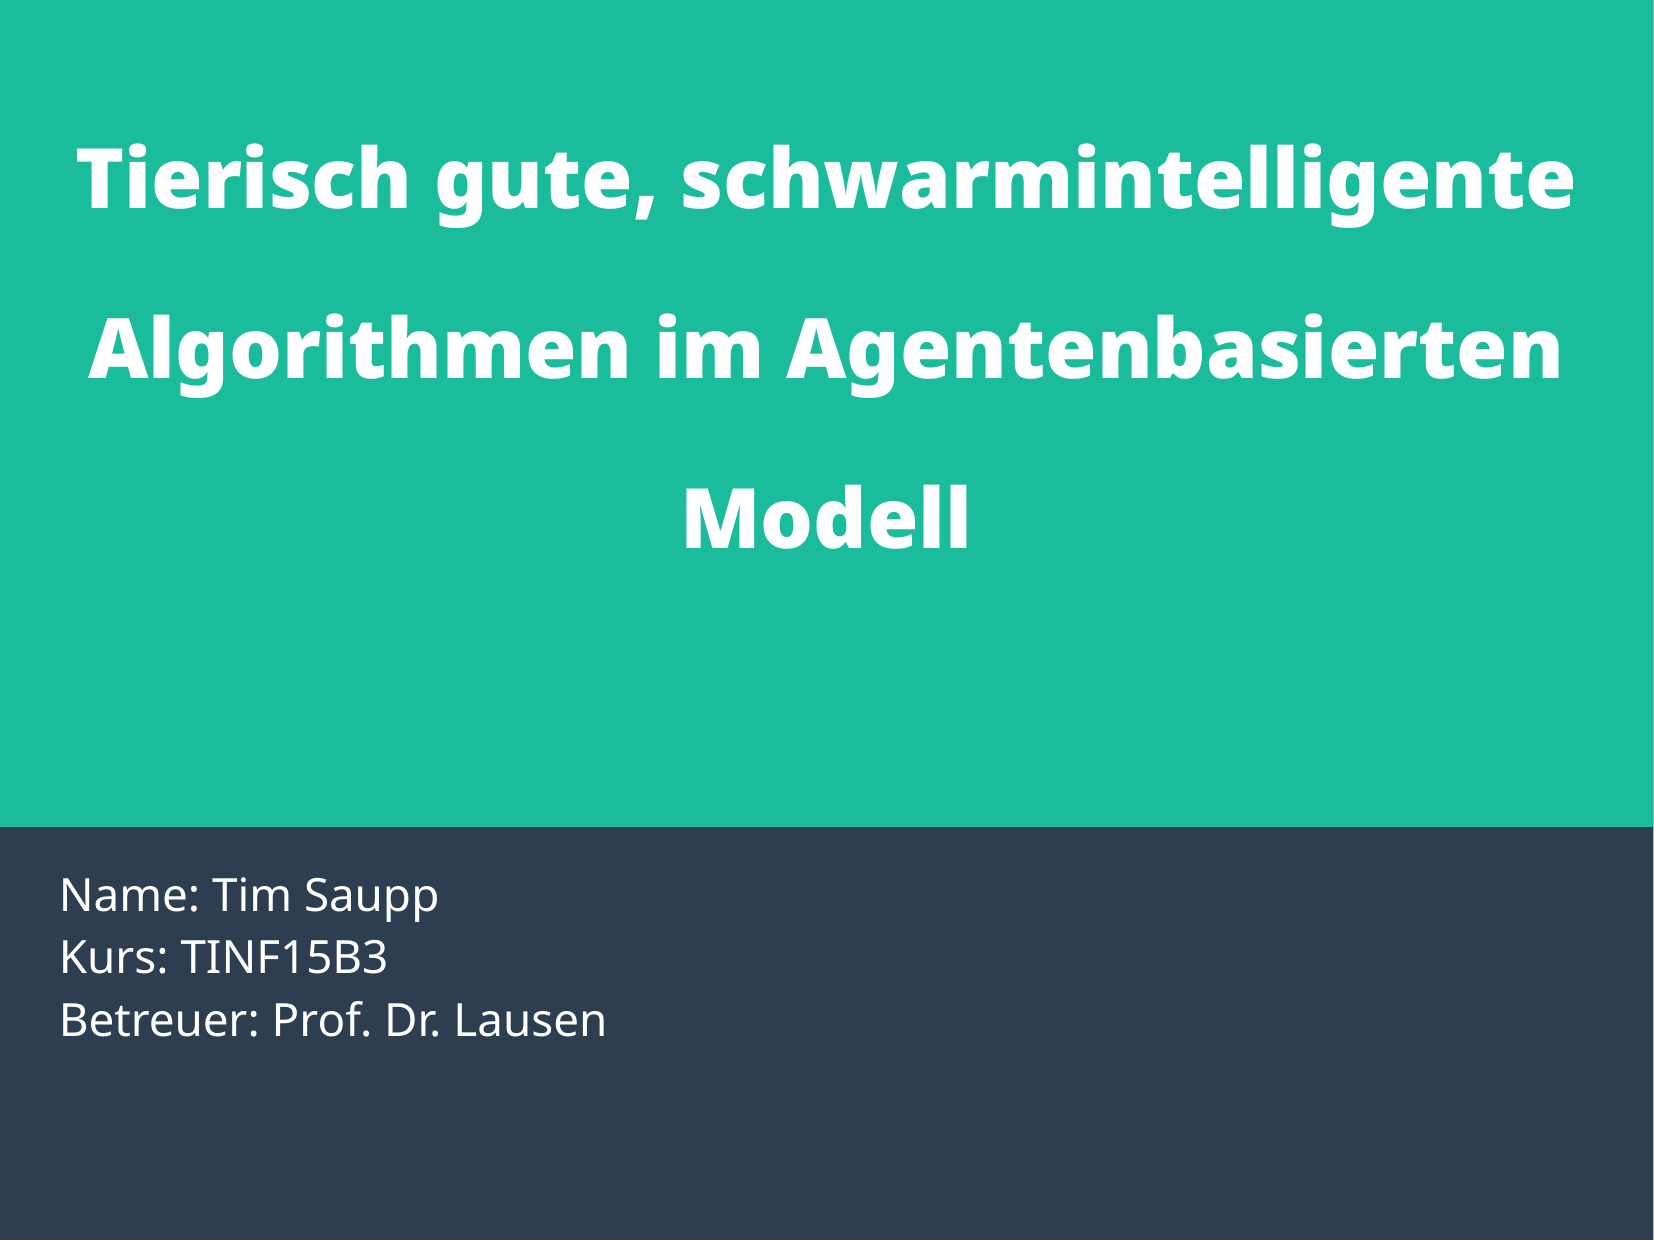

# Tierisch gute, schwarmintelligente Algorithmen im Agentenbasierten Modell
Name: Tim Saupp
Kurs: TINF15B3
Betreuer: Prof. Dr. Lausen